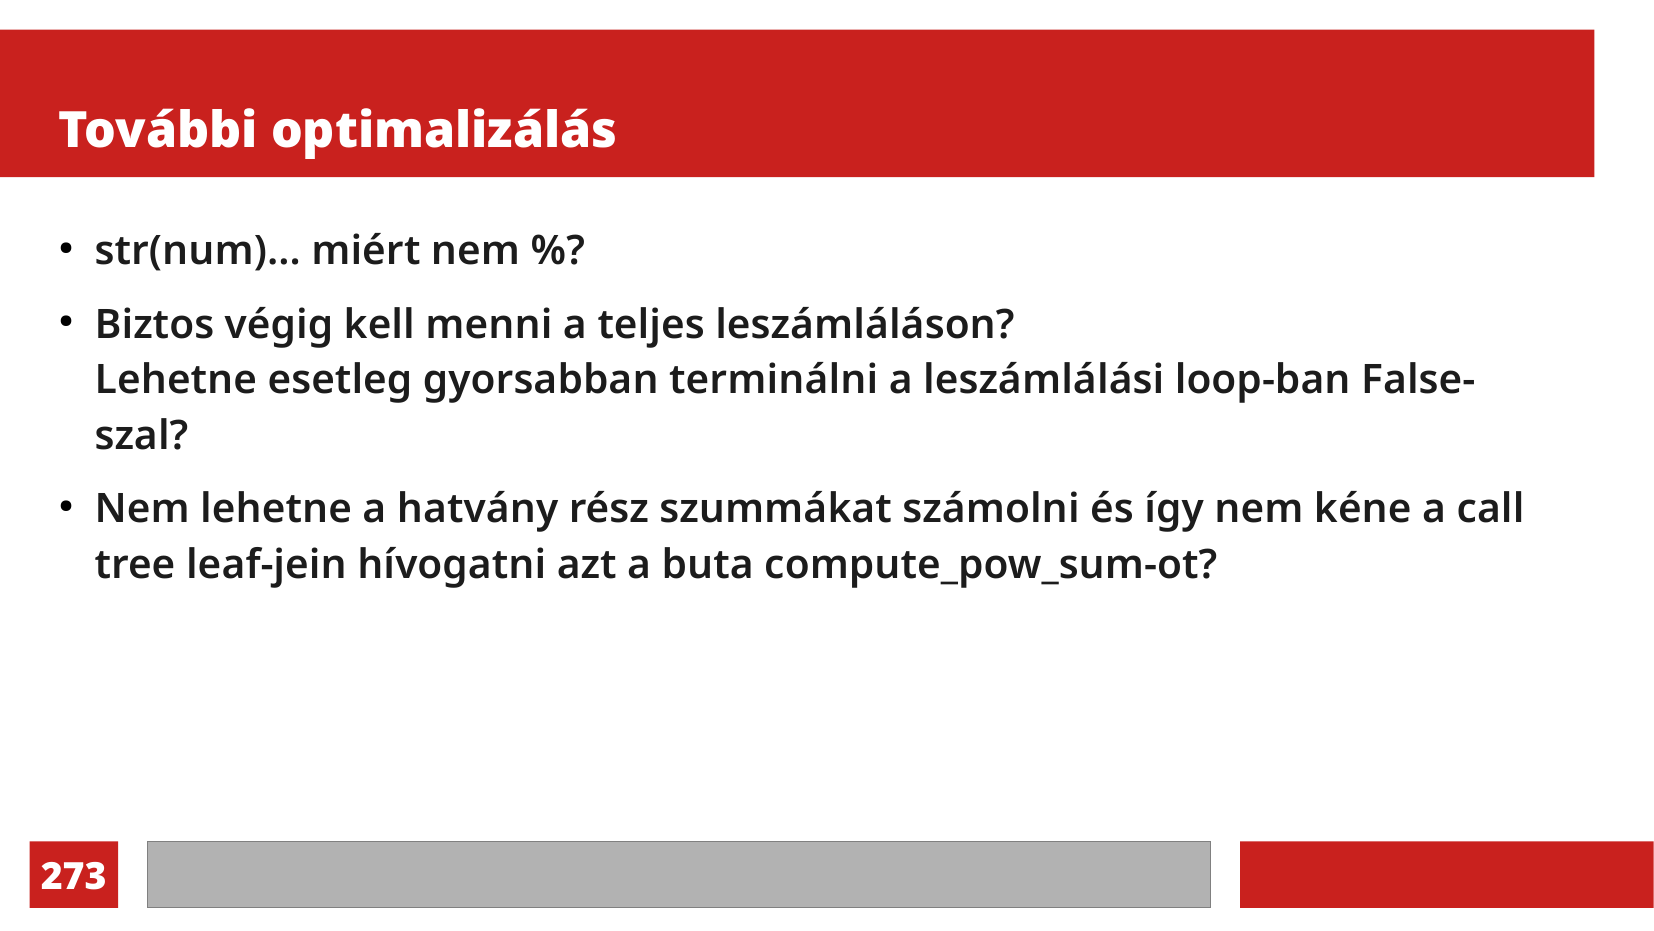

# További optimalizálás
str(num)… miért nem %?
Biztos végig kell menni a teljes leszámláláson?
Lehetne esetleg gyorsabban terminálni a leszámlálási loop-ban False-szal?
Nem lehetne a hatvány rész szummákat számolni és így nem kéne a call tree leaf-jein hívogatni azt a buta compute_pow_sum-ot?
273